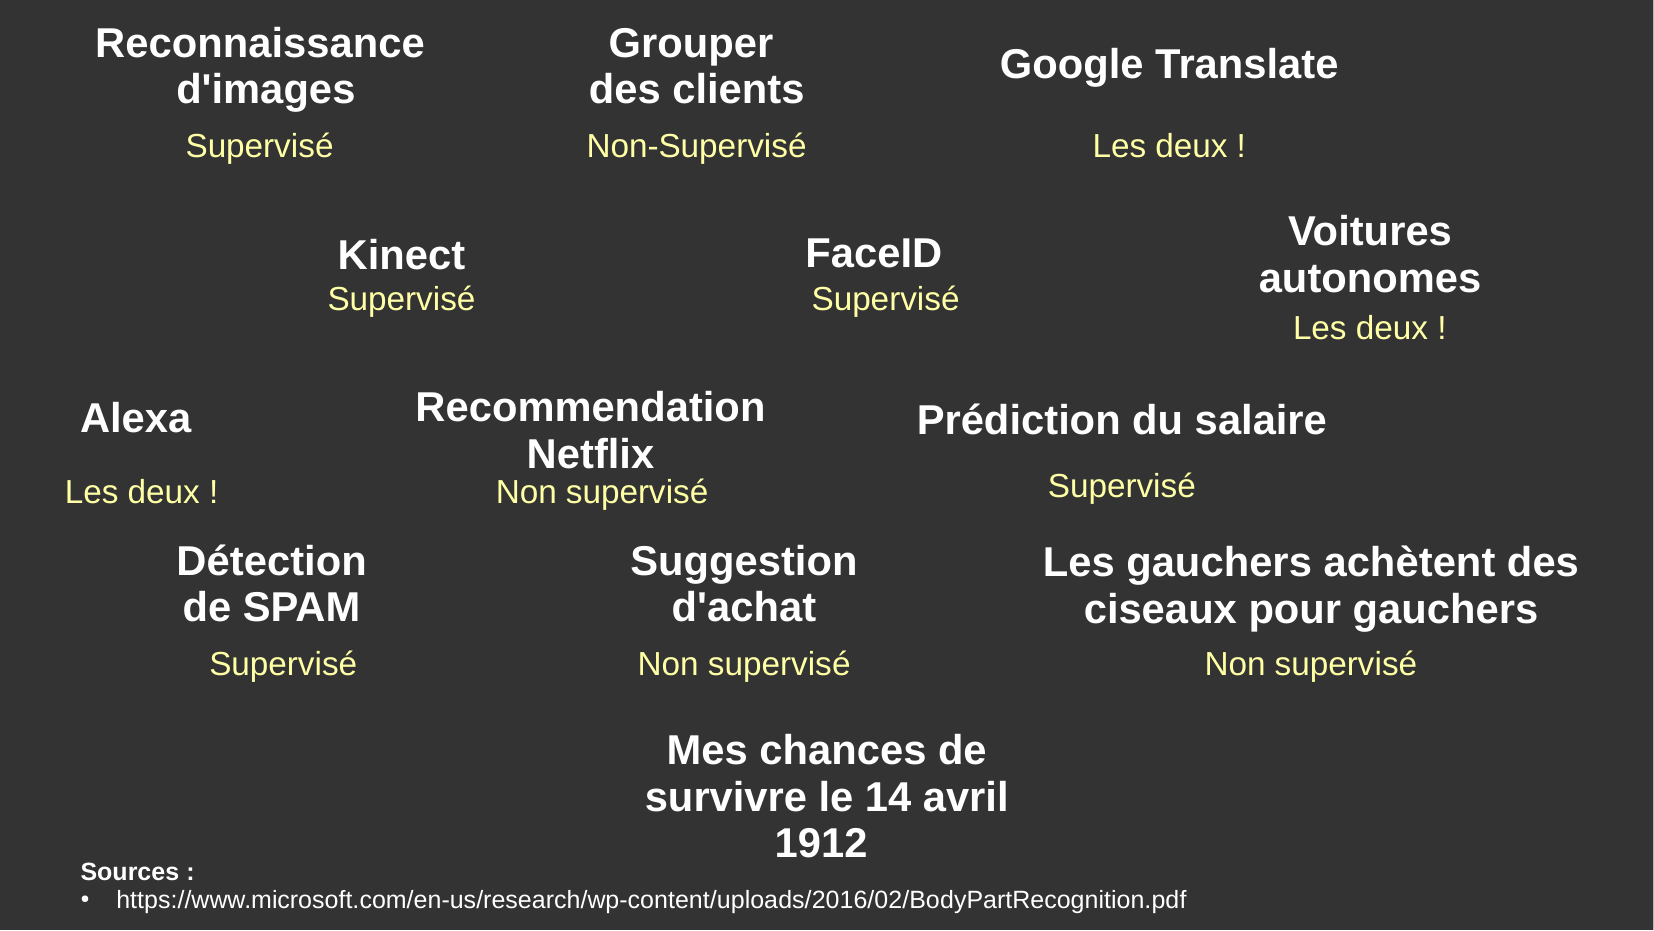

Reconnaissance
d'images
Grouper
des clients
Google Translate
Supervisé
Non-Supervisé
Les deux !
Voitures autonomes
FaceID
Kinect
Supervisé
Supervisé
Les deux !
Recommendation Netflix
Alexa
Prédiction du salaire
Supervisé
Les deux !
Non supervisé
Détection de SPAM
Suggestion d'achat
Les gauchers achètent des ciseaux pour gauchers
Supervisé
Non supervisé
Non supervisé
Mes chances de survivre le 14 avril 1912
Sources :
https://www.microsoft.com/en-us/research/wp-content/uploads/2016/02/BodyPartRecognition.pdf